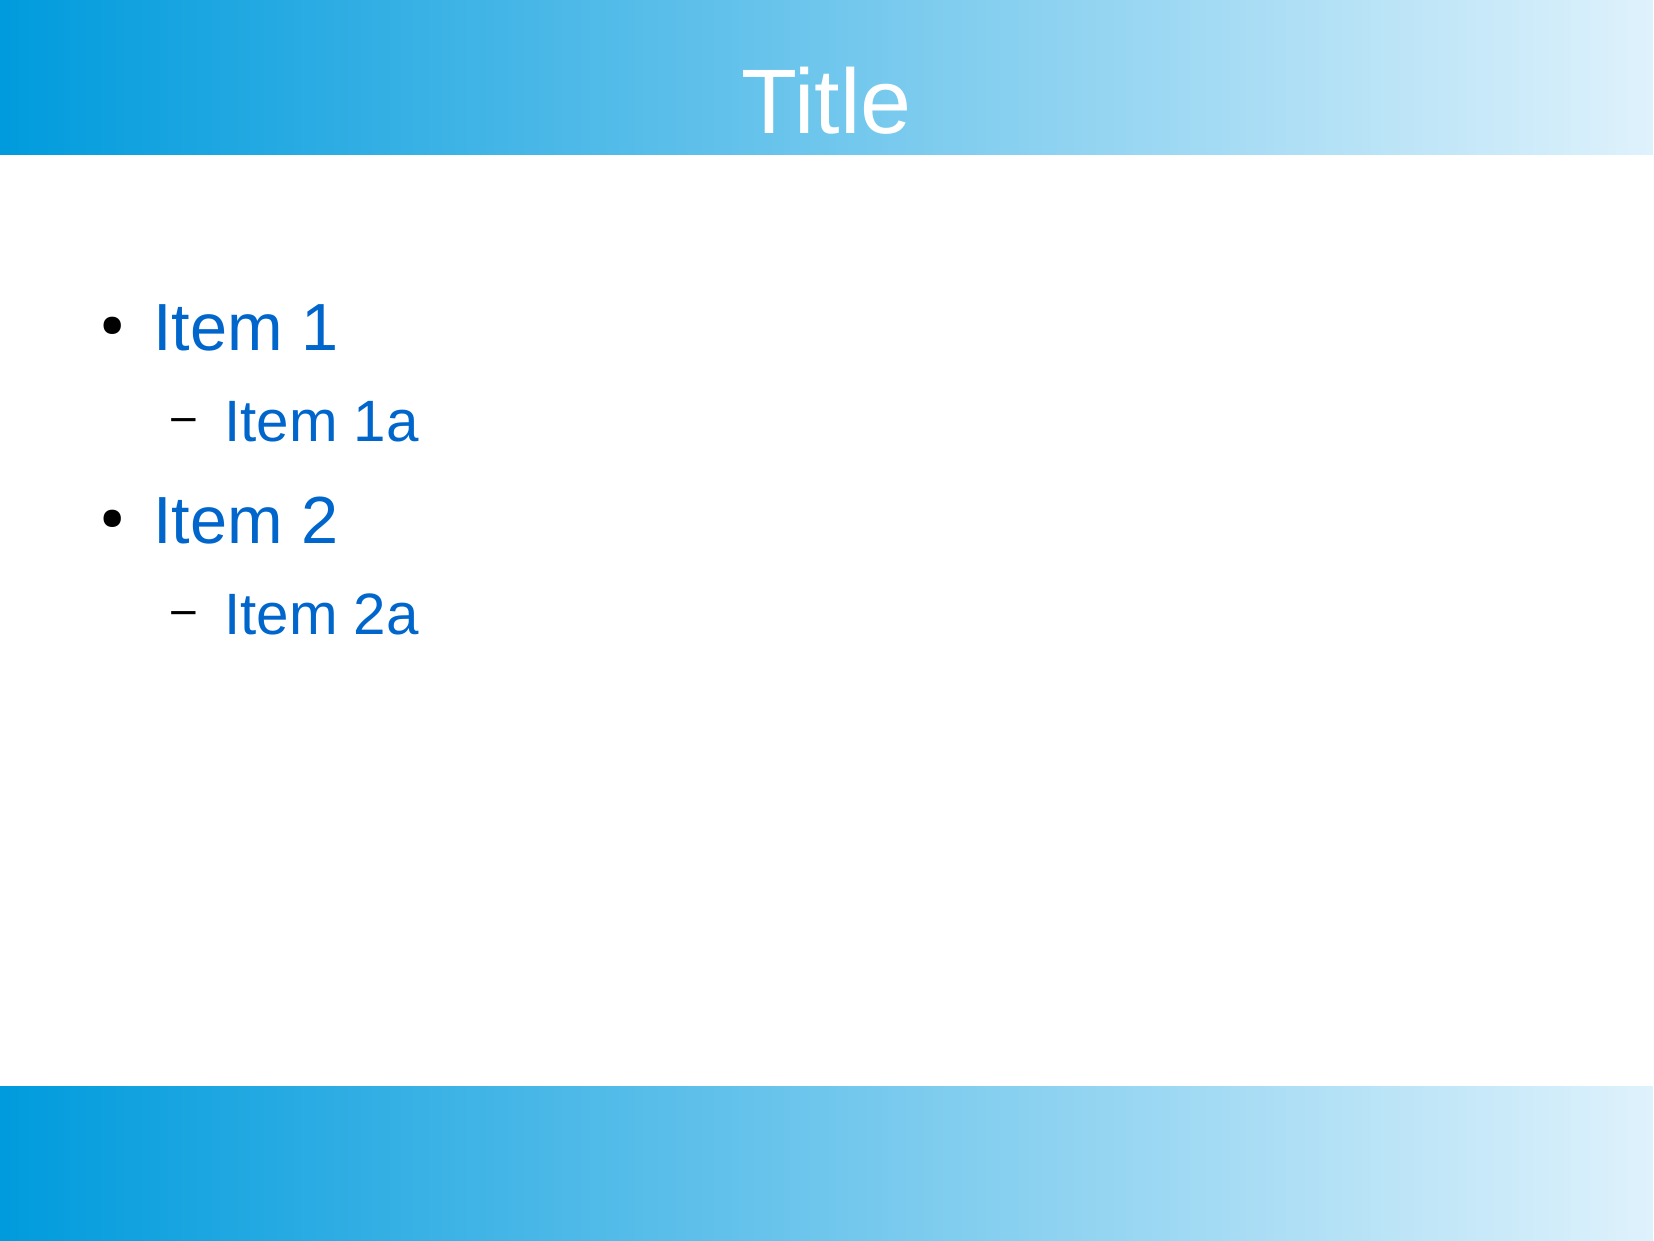

# Title
Item 1
Item 1a
Item 2
Item 2a